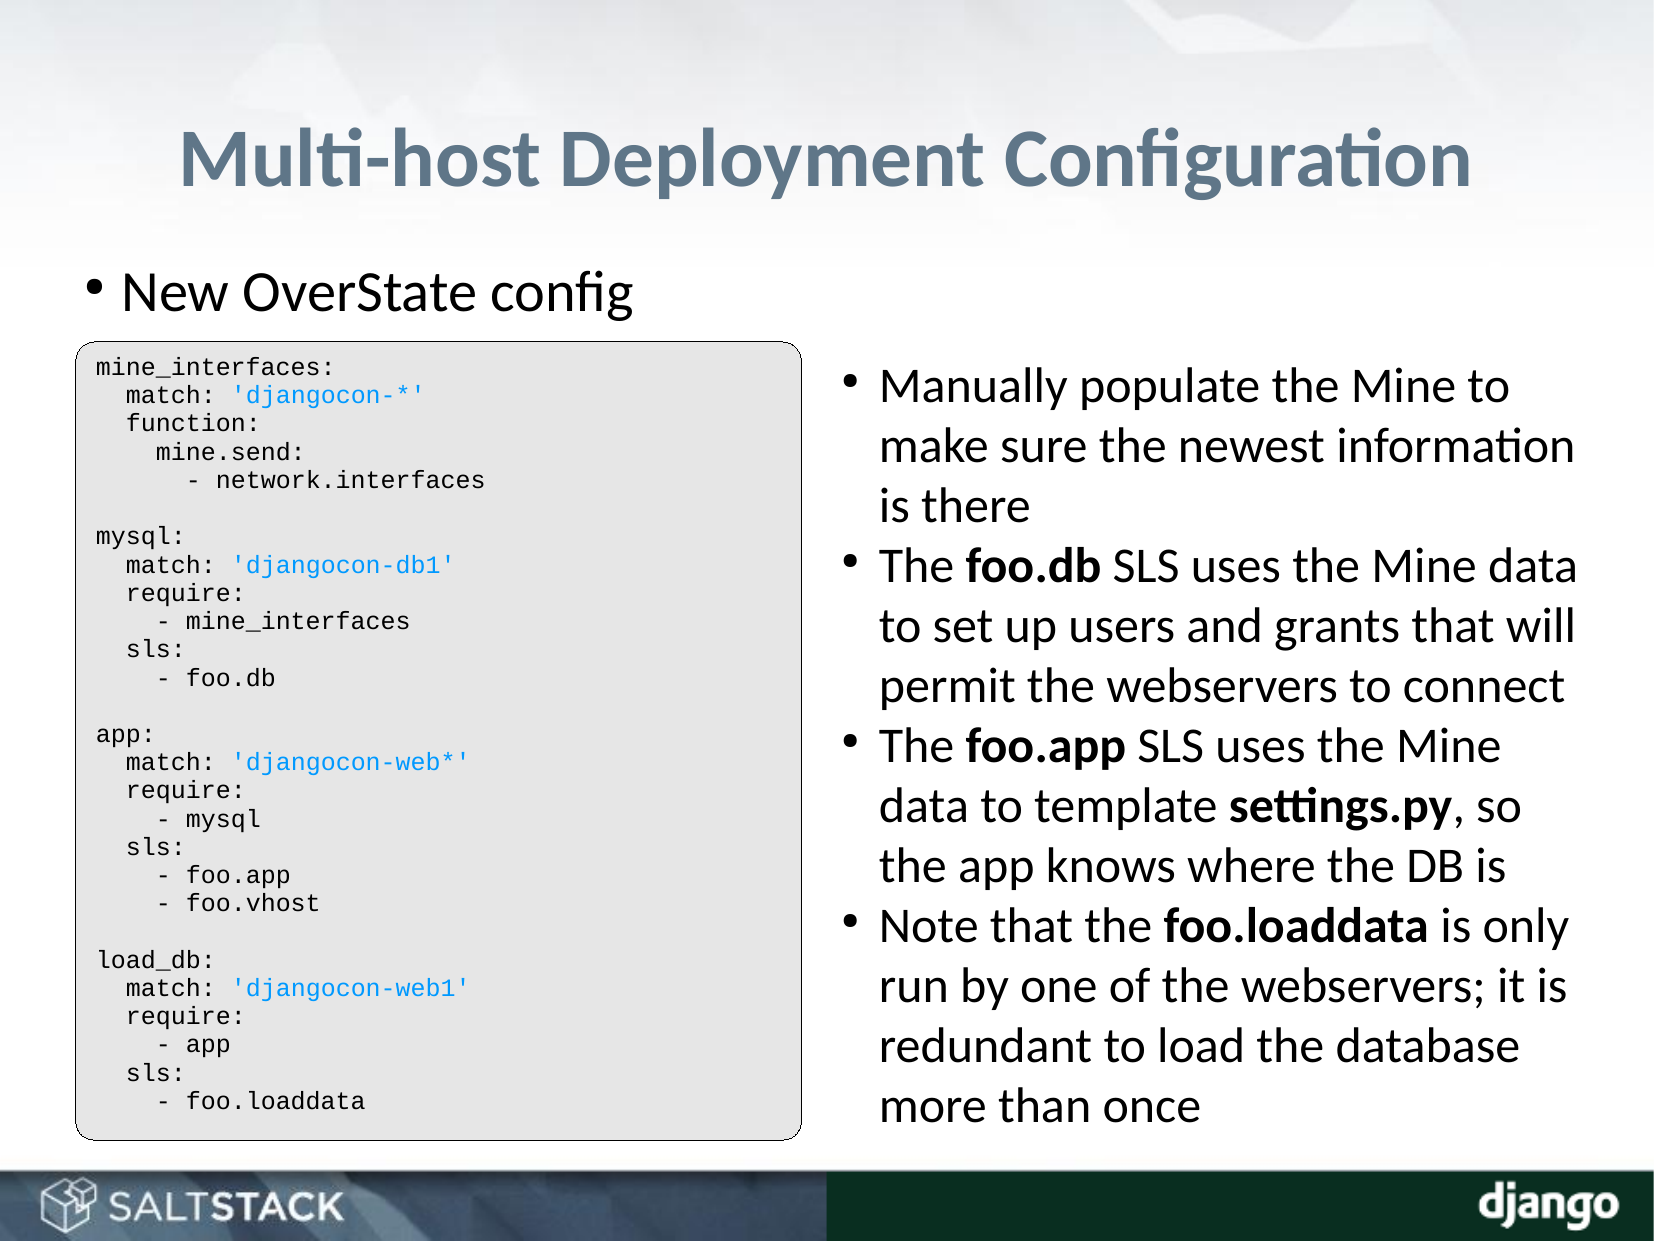

Multi-host Deployment Configuration
New OverState config
mine_interfaces:
 match: 'djangocon-*'
 function:
 mine.send:
 - network.interfaces
mysql:
 match: 'djangocon-db1'
 require:
 - mine_interfaces
 sls:
 - foo.db
app:
 match: 'djangocon-web*'
 require:
 - mysql
 sls:
 - foo.app
 - foo.vhost
load_db:
 match: 'djangocon-web1'
 require:
 - app
 sls:
 - foo.loaddata
Manually populate the Mine to make sure the newest information is there
The foo.db SLS uses the Mine data to set up users and grants that will permit the webservers to connect
The foo.app SLS uses the Mine data to template settings.py, so the app knows where the DB is
Note that the foo.loaddata is only run by one of the webservers; it is redundant to load the database more than once